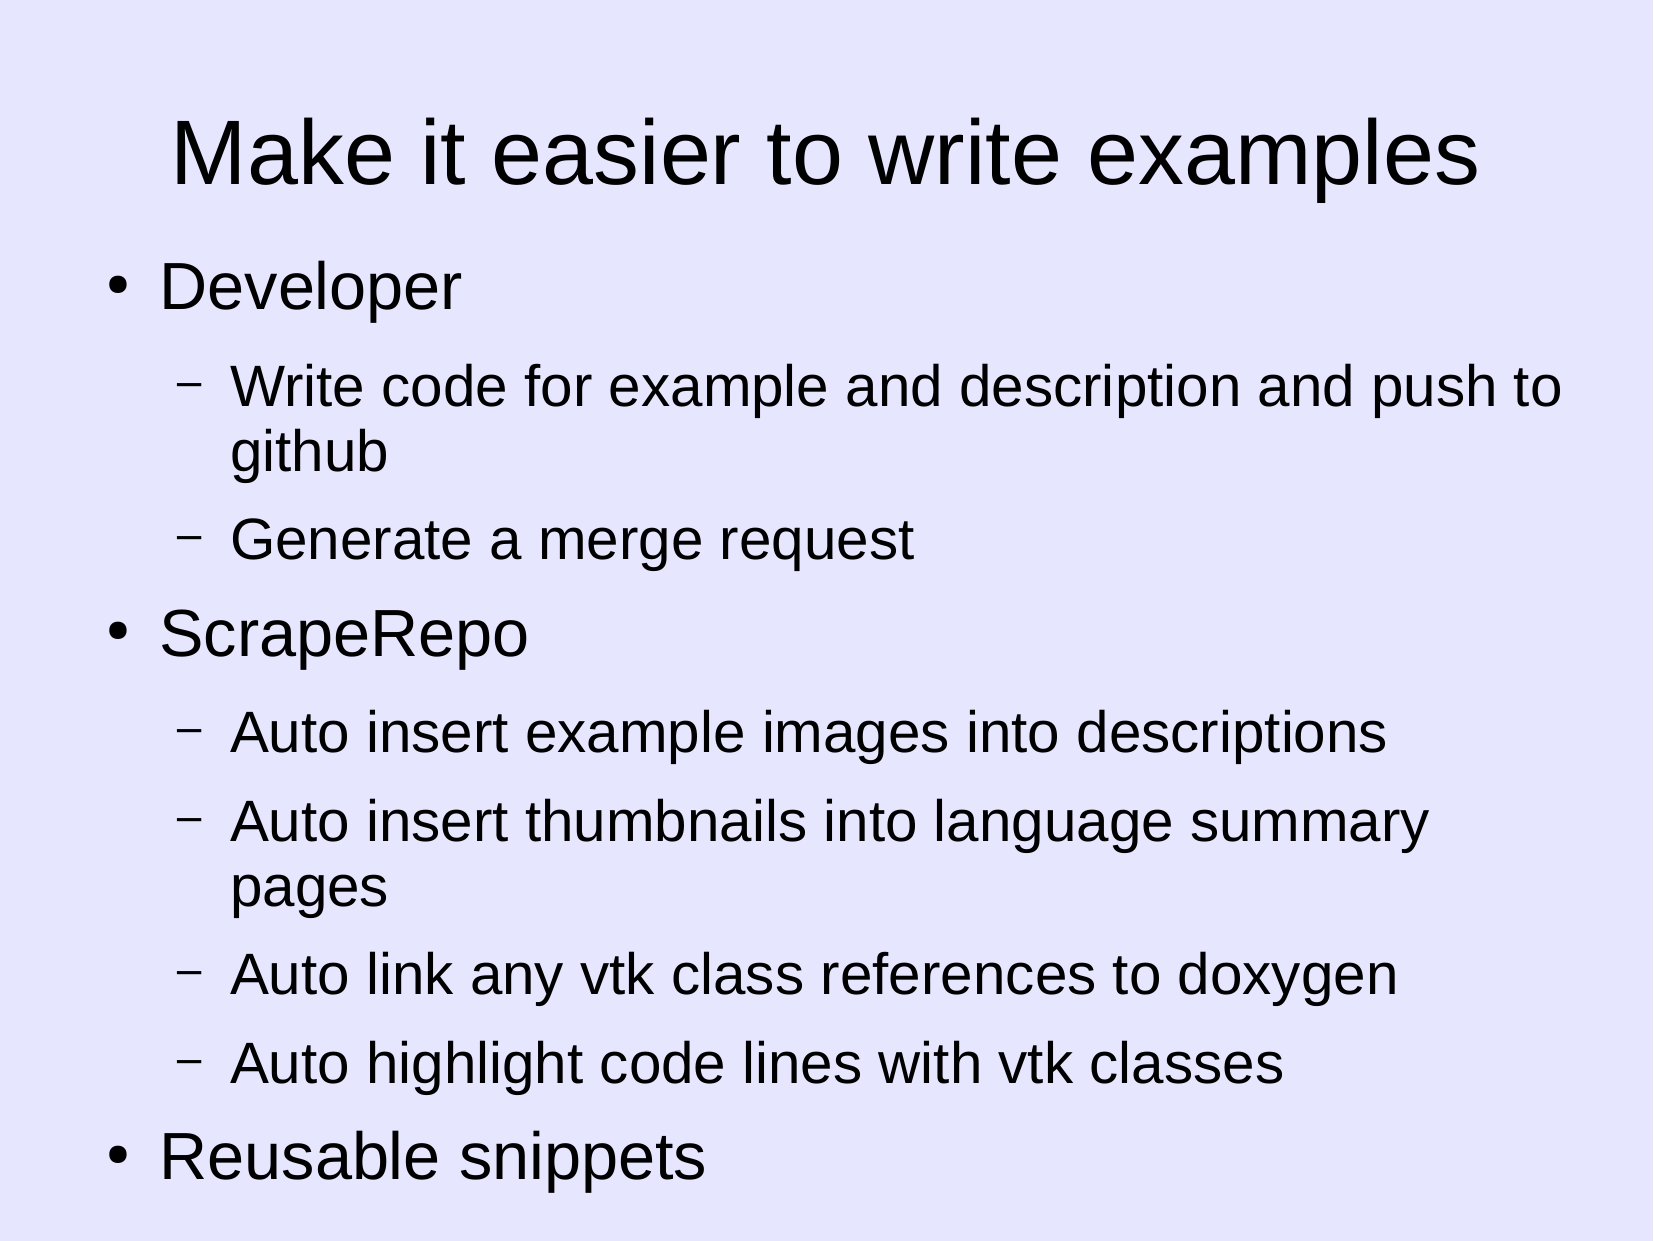

# Make it easier to write examples
Developer
Write code for example and description and push to github
Generate a merge request
ScrapeRepo
Auto insert example images into descriptions
Auto insert thumbnails into language summary pages
Auto link any vtk class references to doxygen
Auto highlight code lines with vtk classes
Reusable snippets